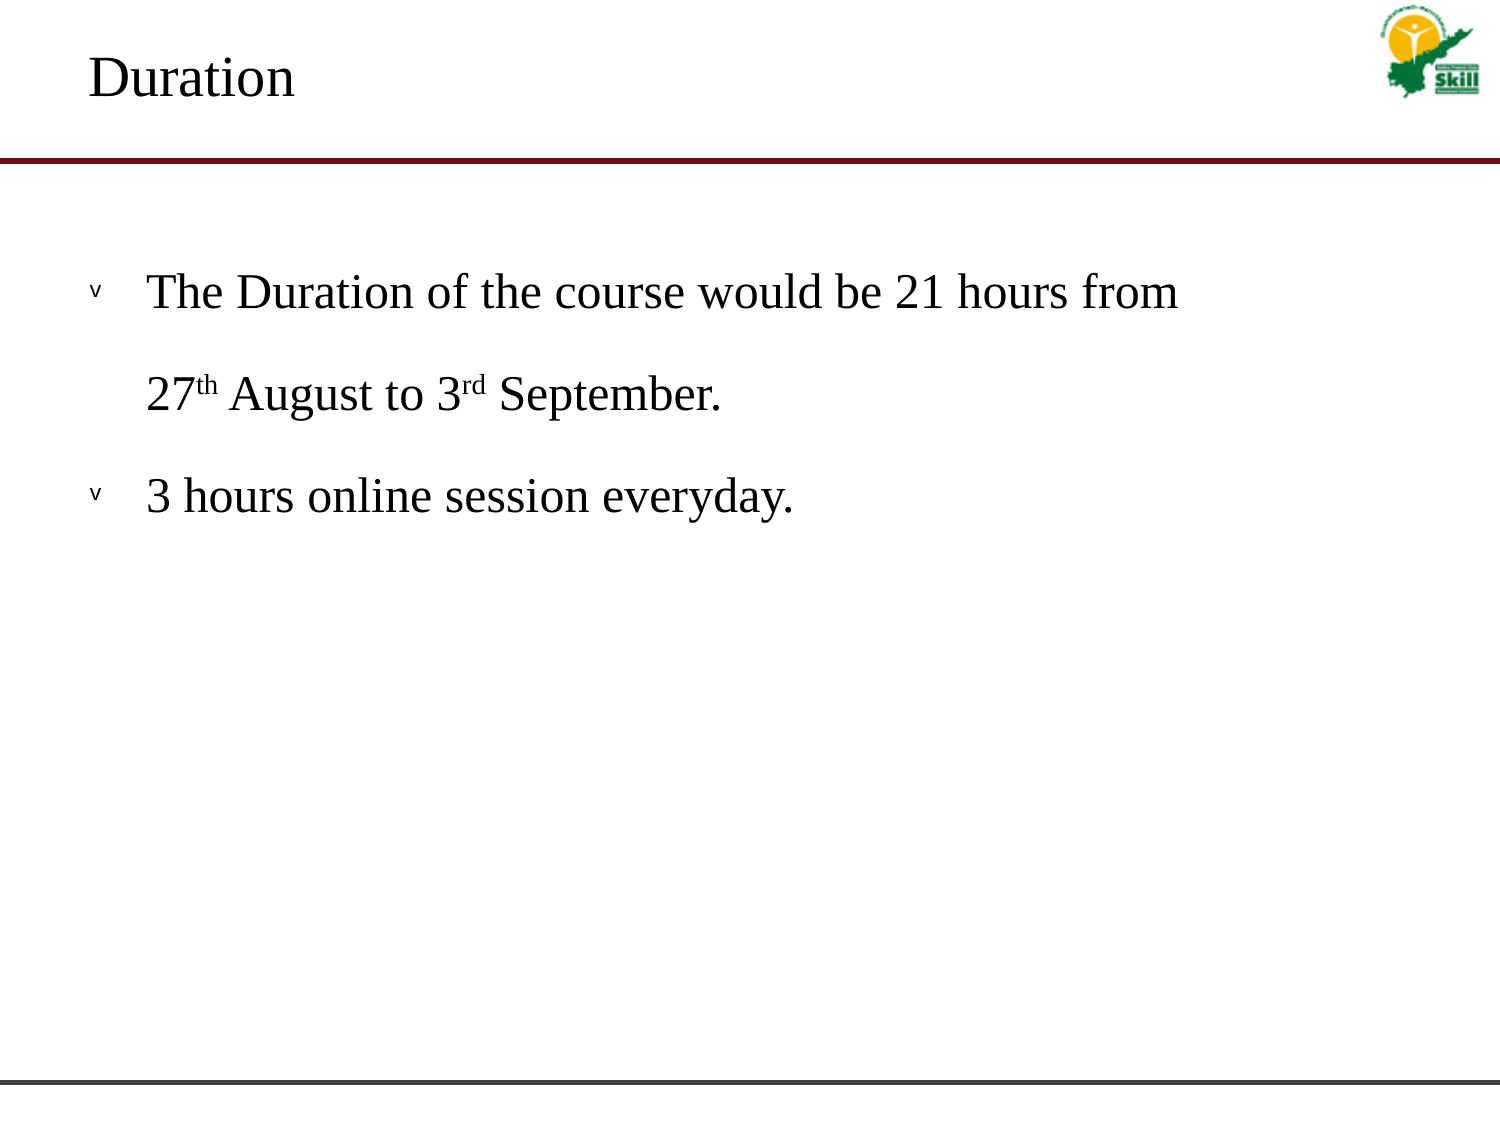

# Duration
The Duration of the course would be 21 hours from
27th August to 3rd September.
3 hours online session everyday.